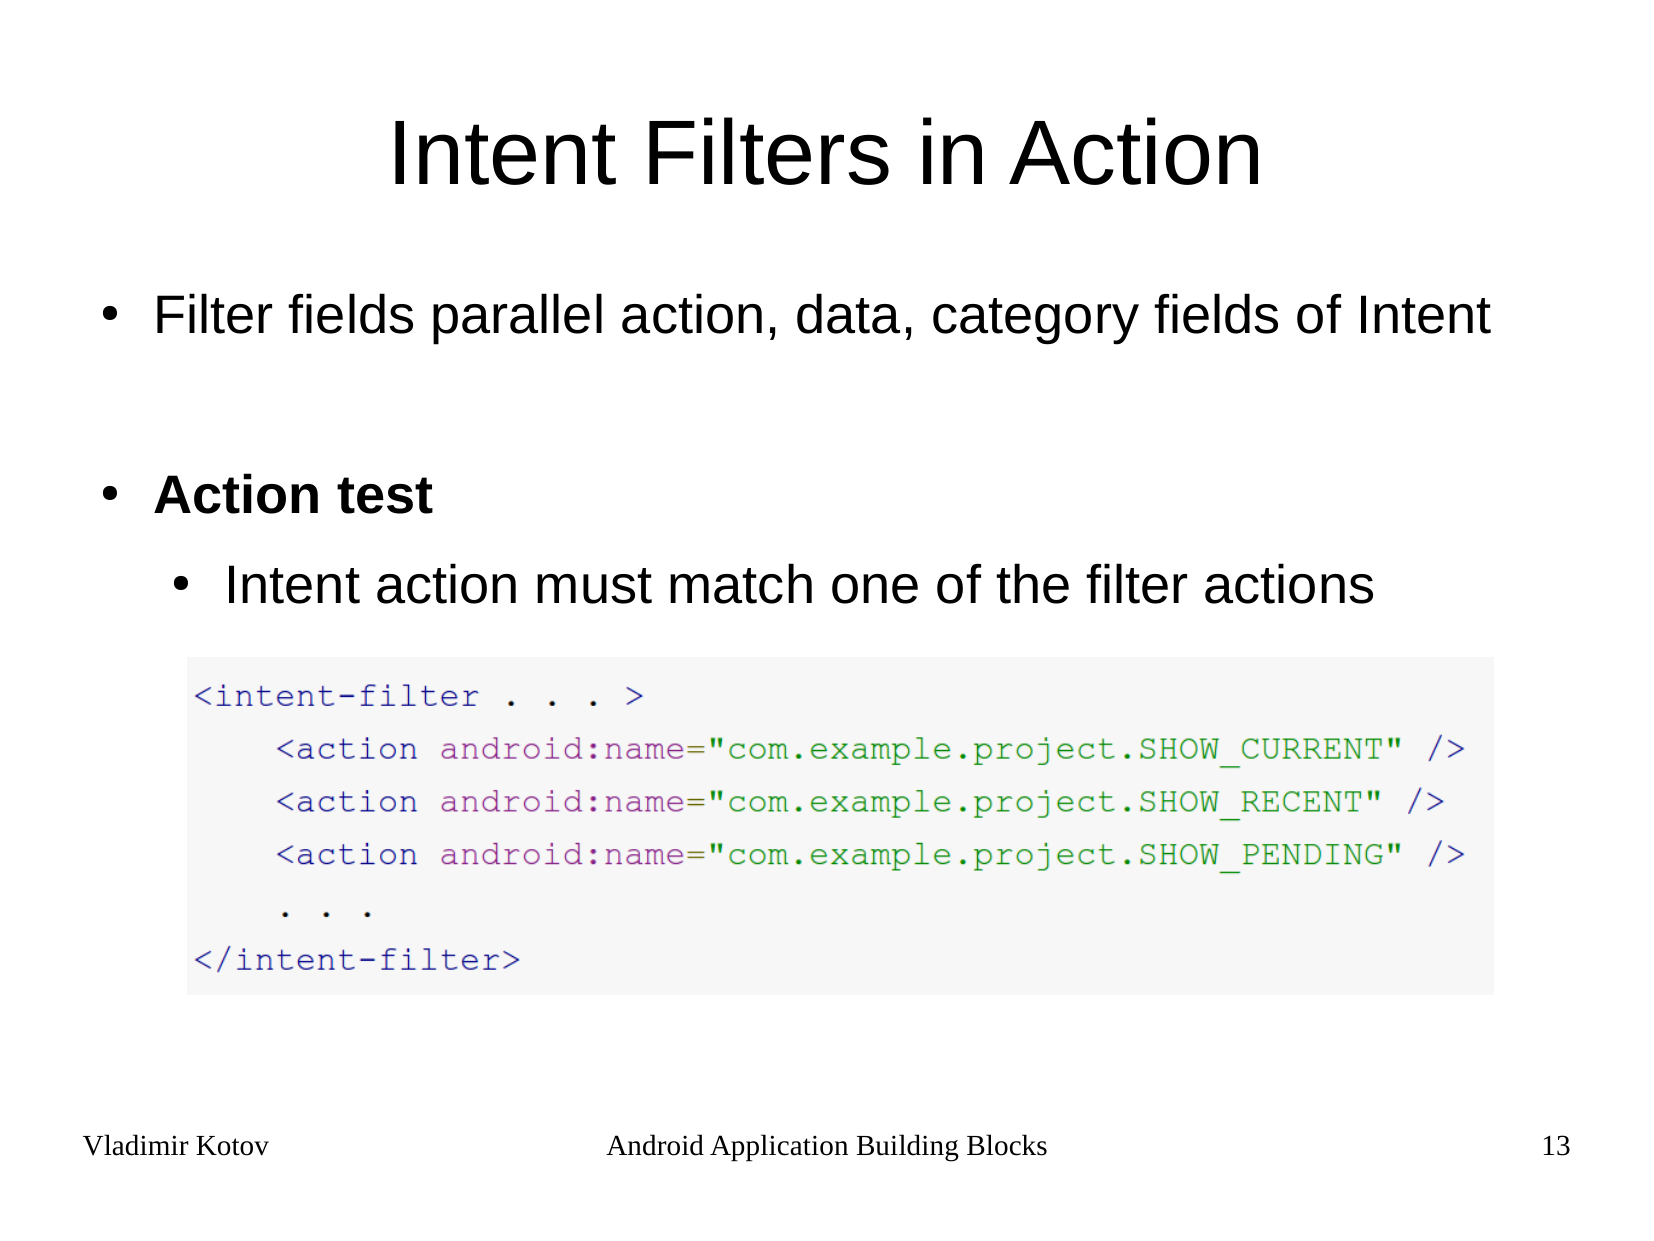

# Intent Filters in Action
Filter fields parallel action, data, category fields of Intent
Action test
Intent action must match one of the filter actions
Vladimir Kotov
Android Application Building Blocks
13